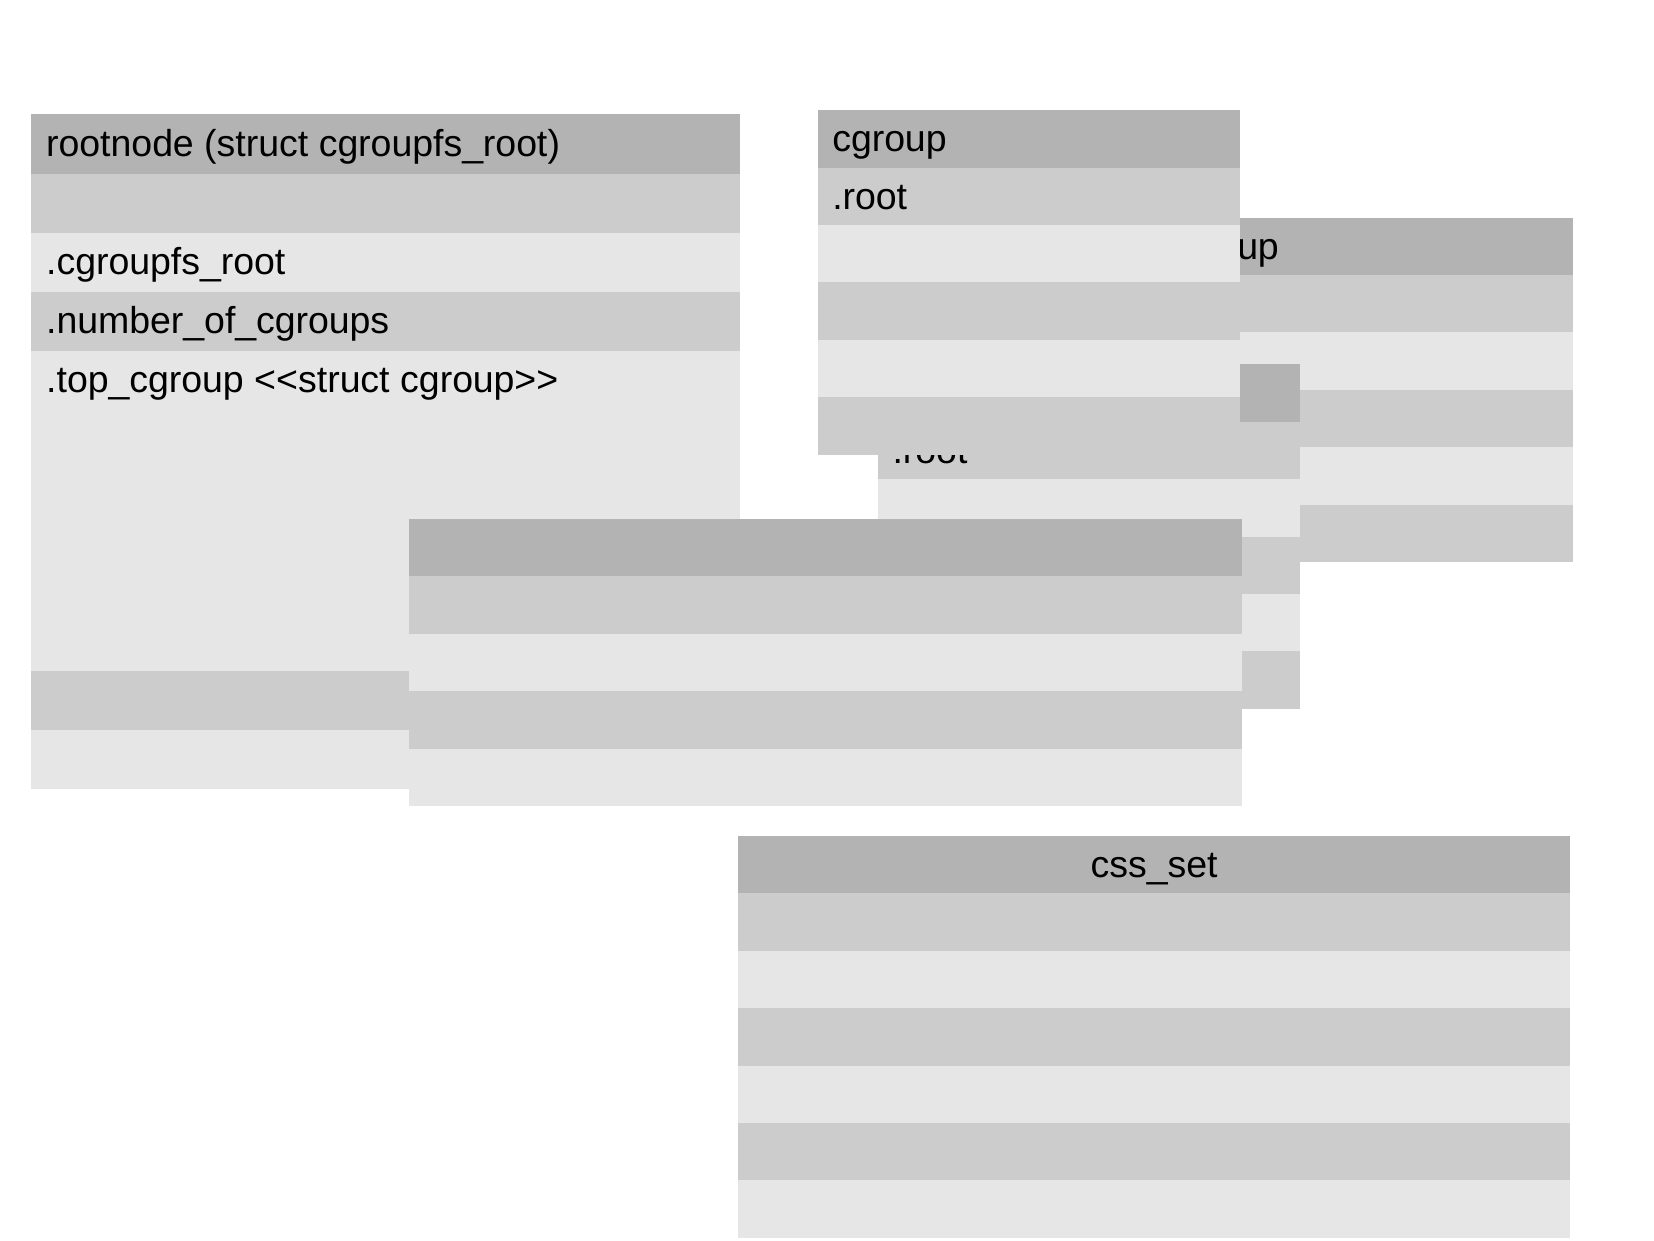

| cgroup |
| --- |
| .root |
| |
| |
| |
| |
| rootnode (struct cgroupfs\_root) |
| --- |
| |
| .cgroupfs\_root |
| .number\_of\_cgroups |
| .top\_cgroup <<struct cgroup>> |
| |
| |
| cgroup |
| --- |
| .root |
| |
| |
| |
| |
| cgroup |
| --- |
| .root |
| |
| |
| |
| |
| |
| --- |
| |
| |
| |
| |
| css\_set |
| --- |
| |
| |
| |
| |
| |
| |